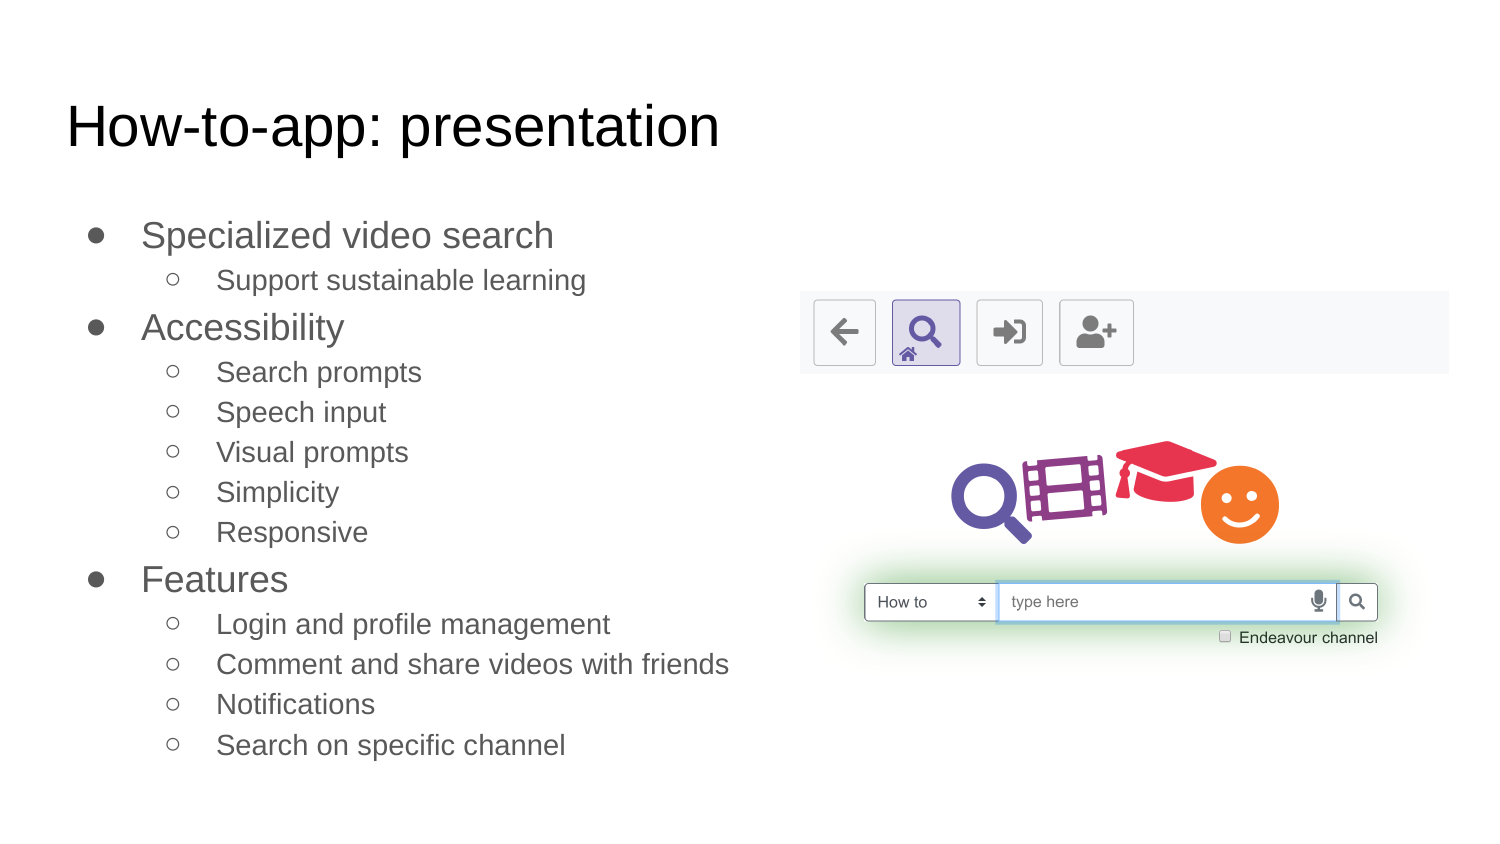

# How-to-app: presentation
Specialized video search
Support sustainable learning
Accessibility
Search prompts
Speech input
Visual prompts
Simplicity
Responsive
Features
Login and profile management
Comment and share videos with friends
Notifications
Search on specific channel